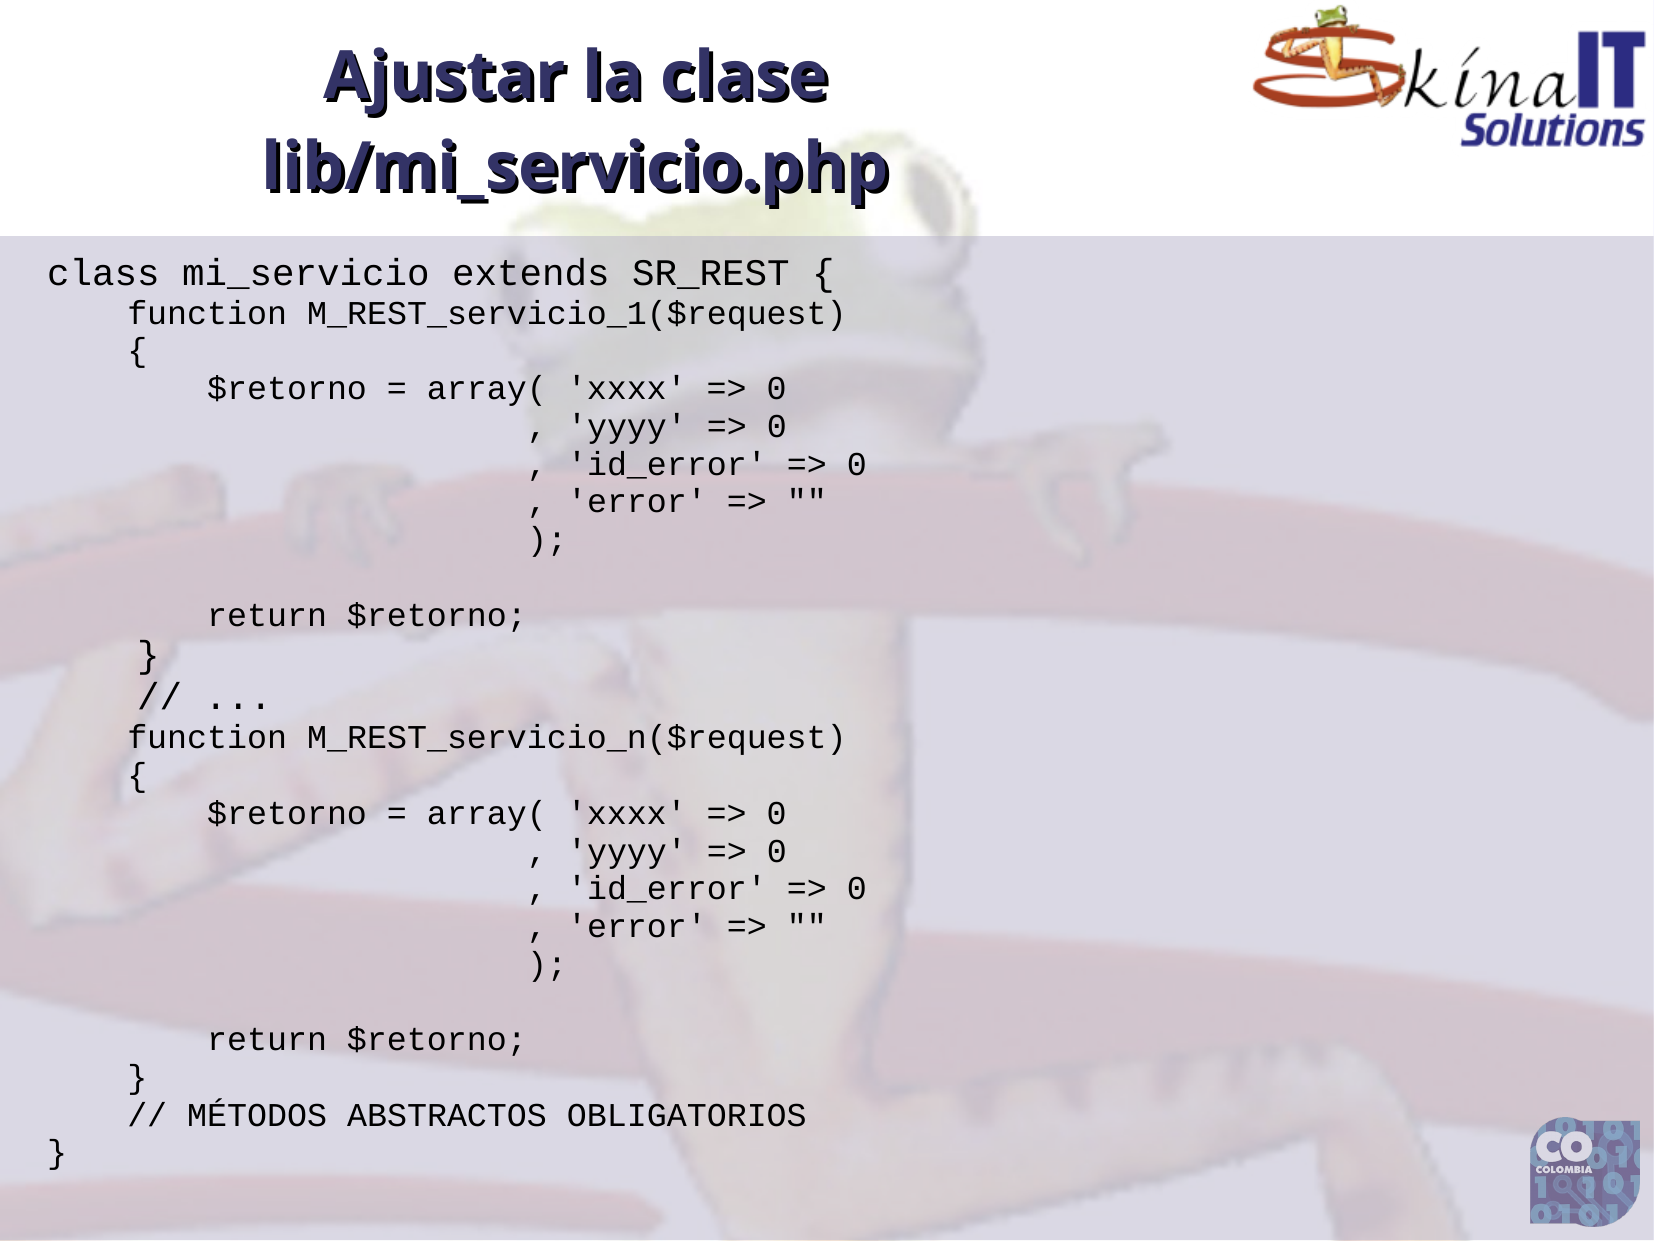

# Ajustar la clase lib/mi_servicio.php
class mi_servicio extends SR_REST {
 function M_REST_servicio_1($request)
 {
 $retorno = array( 'xxxx' => 0
 , 'yyyy' => 0
 , 'id_error' => 0
 , 'error' => ""
 );
 return $retorno;
 }
 // ...
 function M_REST_servicio_n($request)
 {
 $retorno = array( 'xxxx' => 0
 , 'yyyy' => 0
 , 'id_error' => 0
 , 'error' => ""
 );
 return $retorno;
 }
 // MÉTODOS ABSTRACTOS OBLIGATORIOS
}